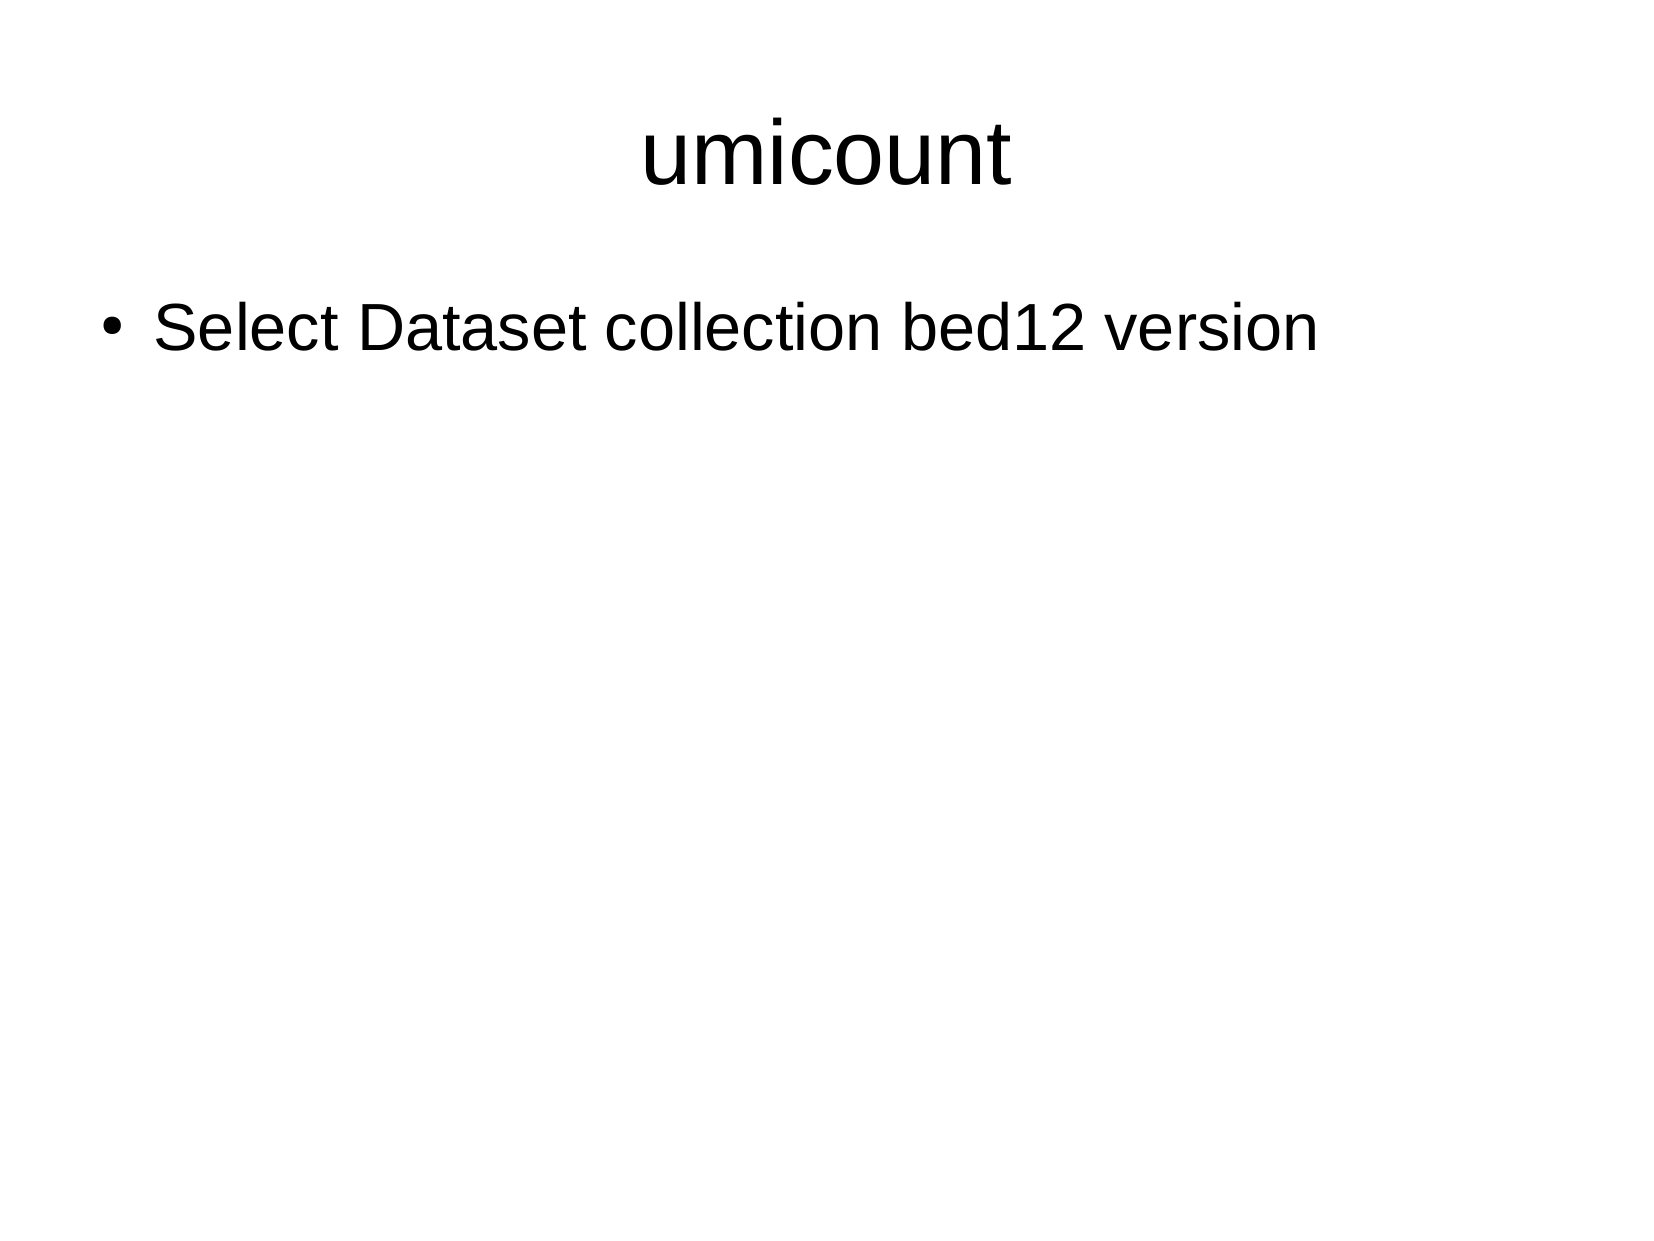

# umicount
Select Dataset collection bed12 version